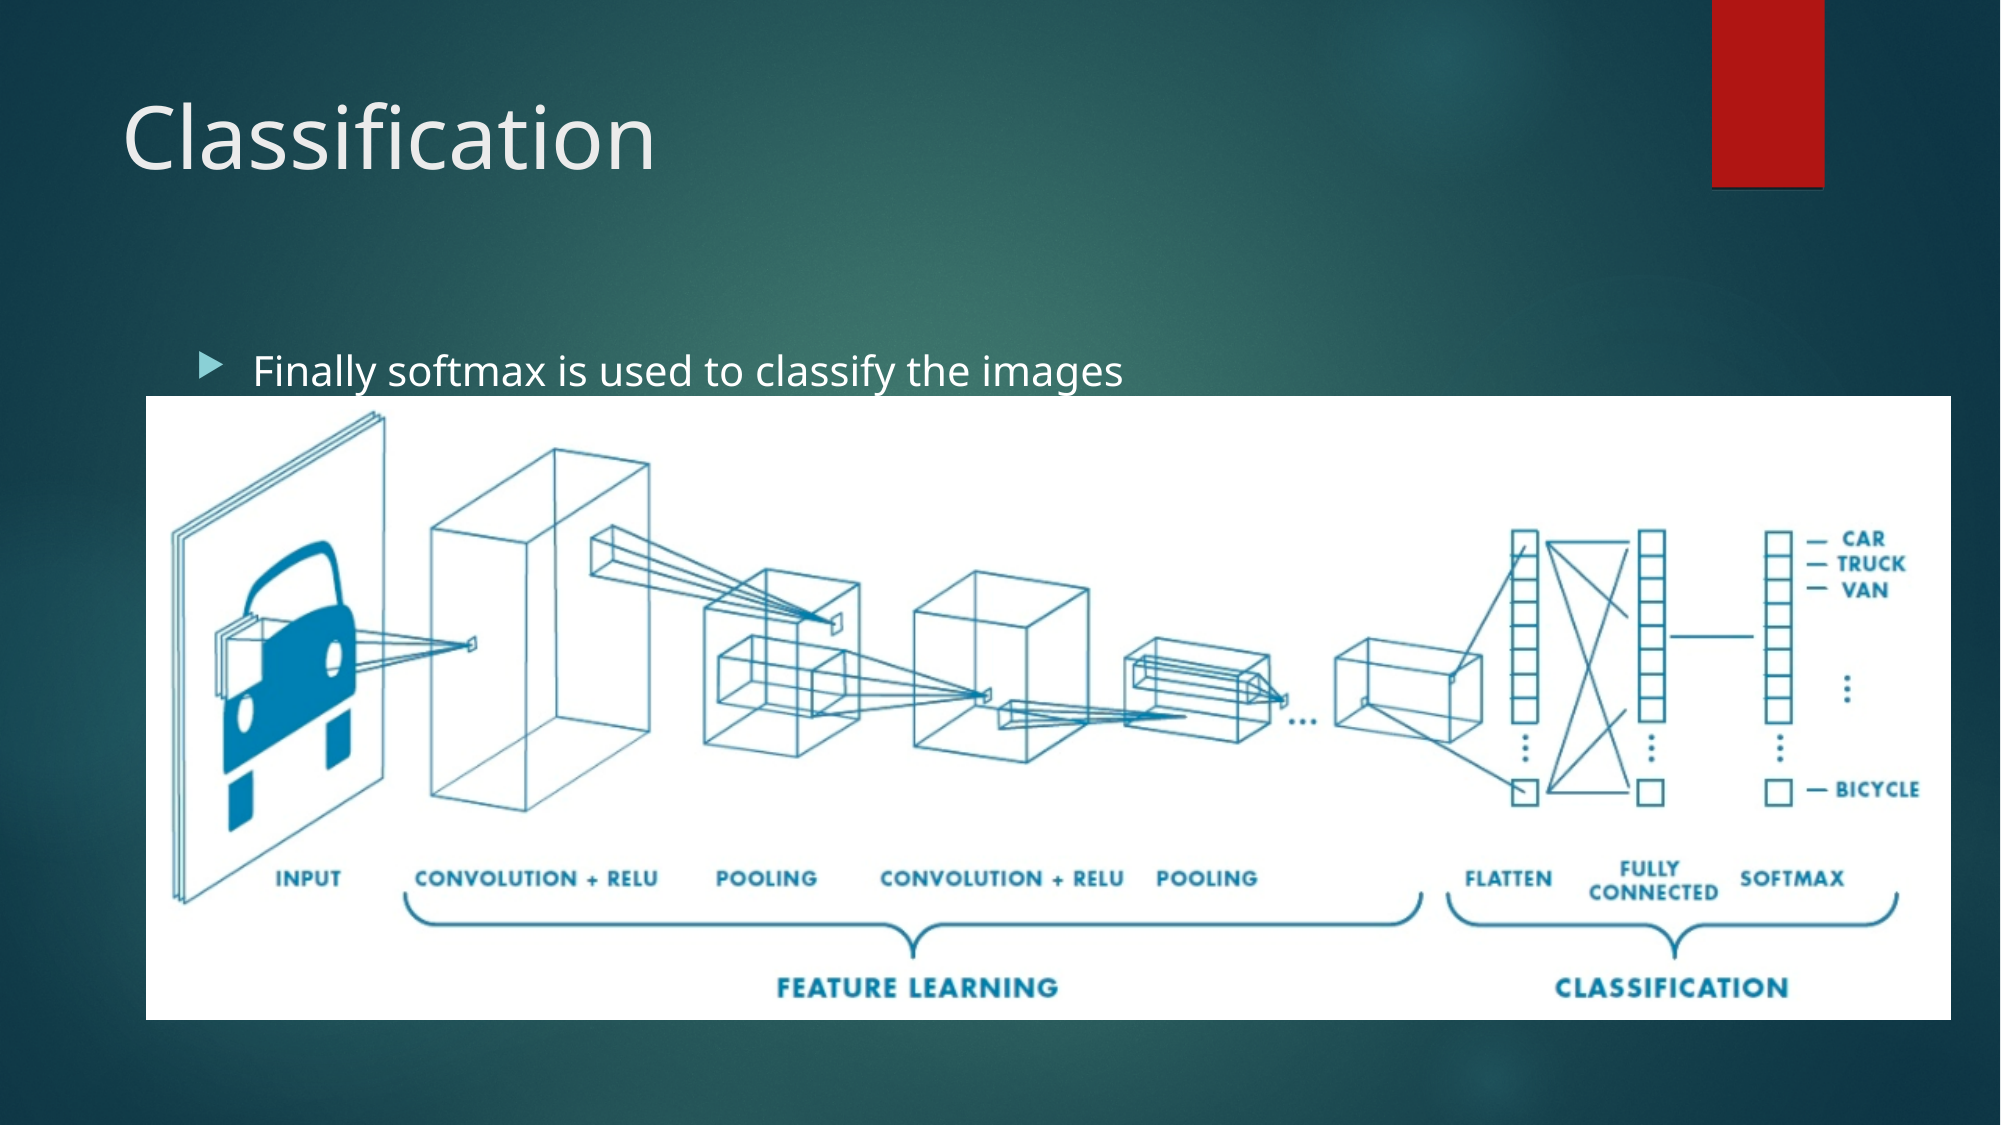

# Classification
Finally softmax is used to classify the images